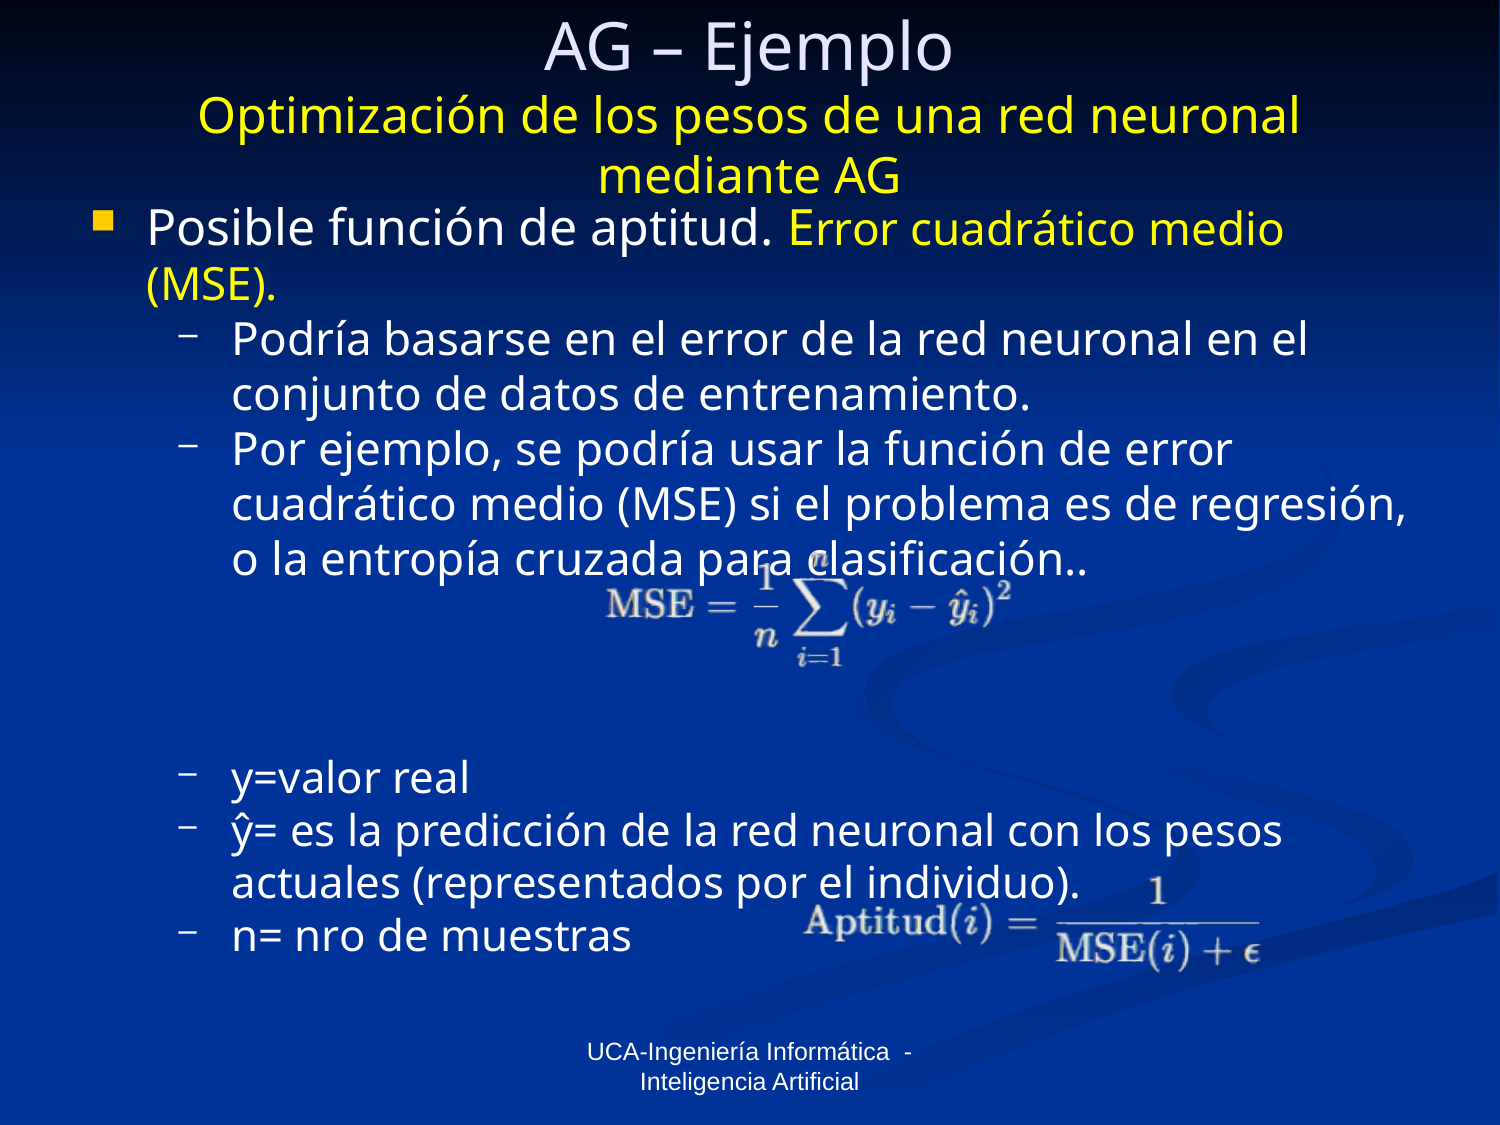

# AG – Ejemplo Optimización de los pesos de una red neuronal mediante AG
Posible función de aptitud. Error cuadrático medio (MSE).
Podría basarse en el error de la red neuronal en el conjunto de datos de entrenamiento.
Por ejemplo, se podría usar la función de error cuadrático medio (MSE) si el problema es de regresión, o la entropía cruzada para clasificación..
y=valor real
ŷ= es la predicción de la red neuronal con los pesos actuales (representados por el individuo).
n= nro de muestras
UCA-Ingeniería Informática - Inteligencia Artificial